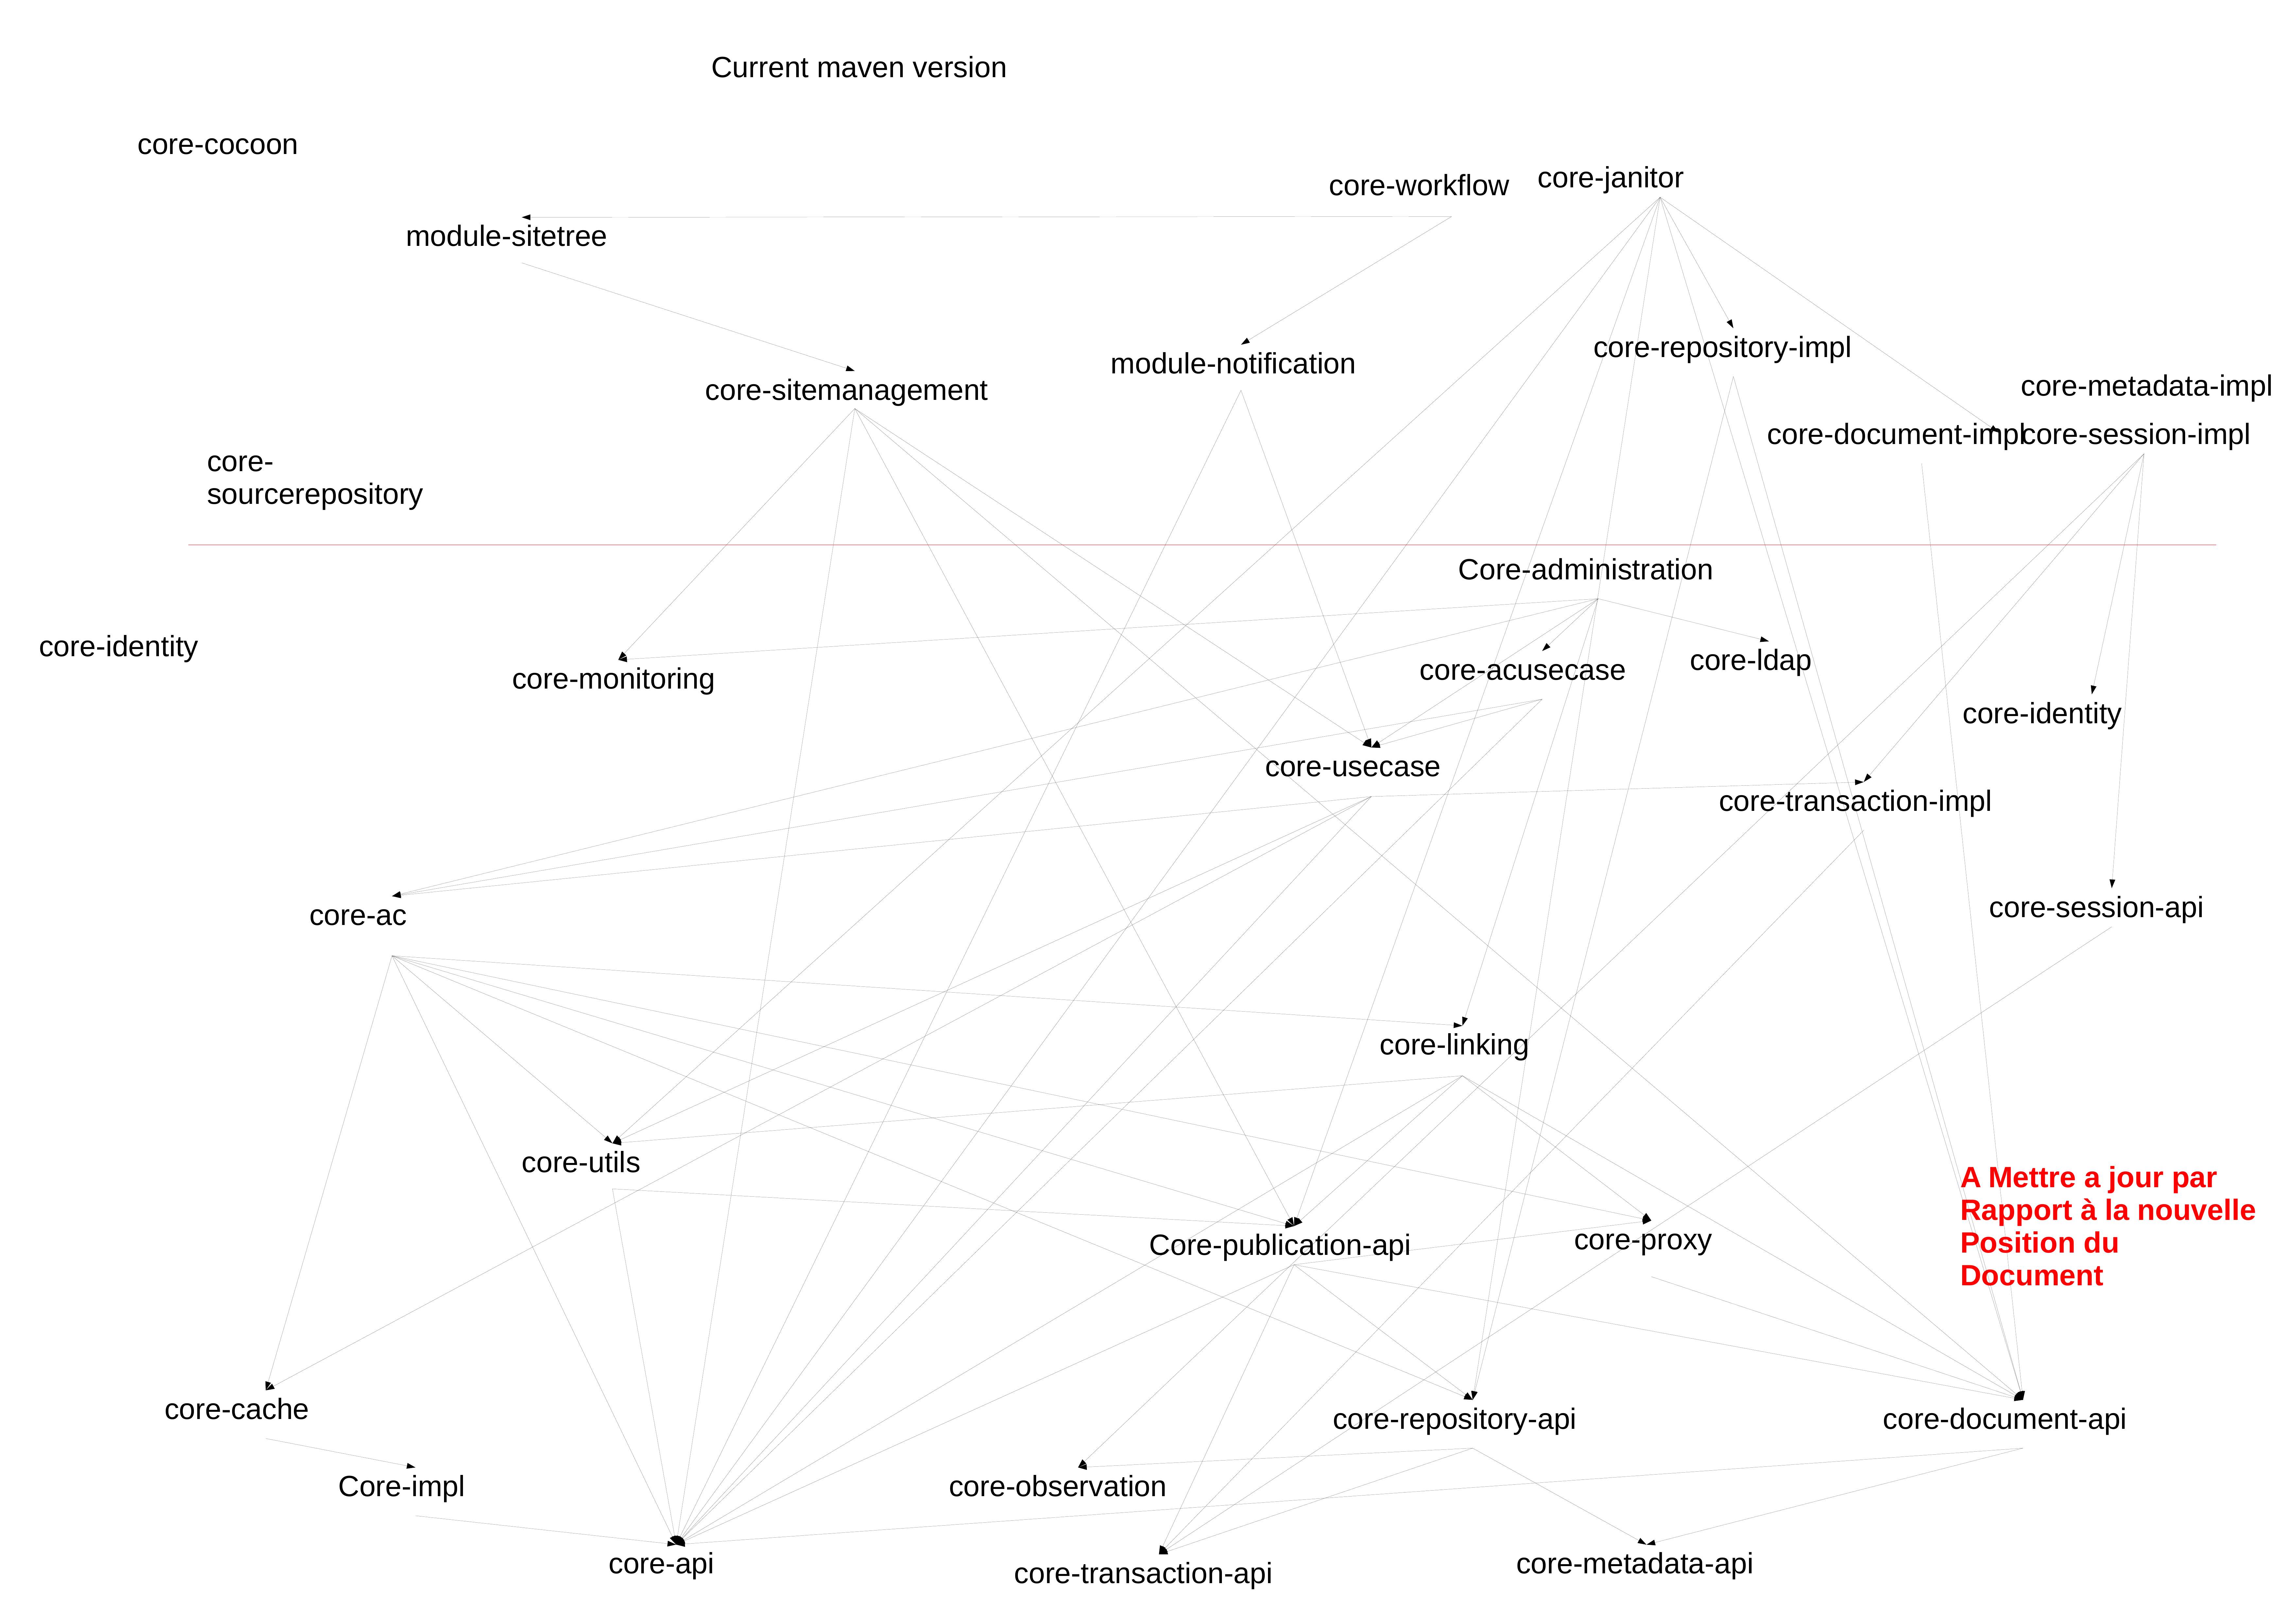

Current maven version
core-cocoon
core-janitor
core-workflow
module-sitetree
core-repository-impl
module-notification
core-metadata-impl
core-sitemanagement
core-session-impl
core-document-impl
core-sourcerepository
Core-administration
core-identity
core-ldap
core-acusecase
core-monitoring
core-identity
core-usecase
core-transaction-impl
core-session-api
core-ac
core-linking
core-utils
A Mettre a jour par
Rapport à la nouvelle
Position du Document
core-proxy
Core-publication-api
core-cache
core-document-api
core-repository-api
core-observation
Core-impl
core-api
core-metadata-api
core-transaction-api